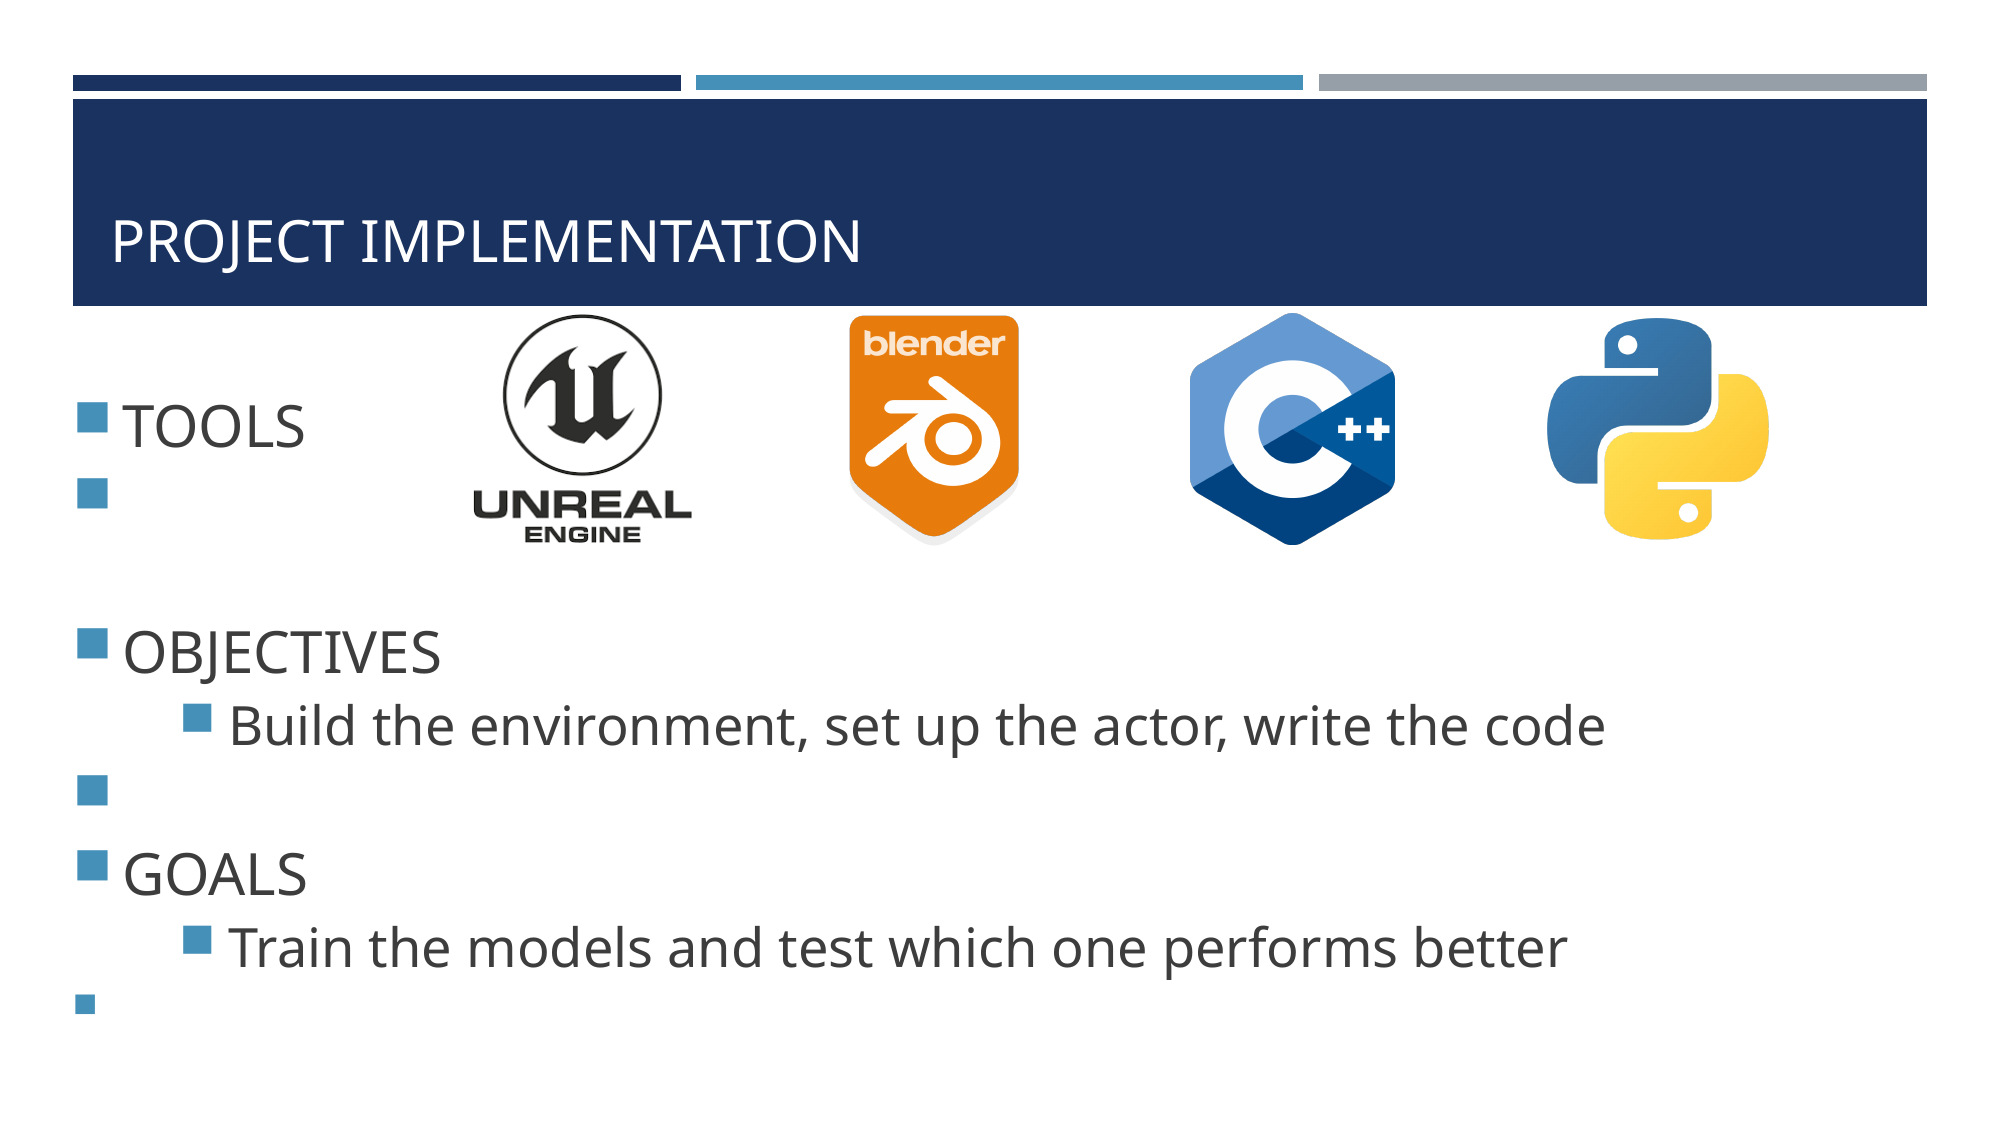

# PROJECT IMPLEMENTATION
TOOLS
OBJECTIVES
Build the environment, set up the actor, write the code
GOALS
Train the models and test which one performs better